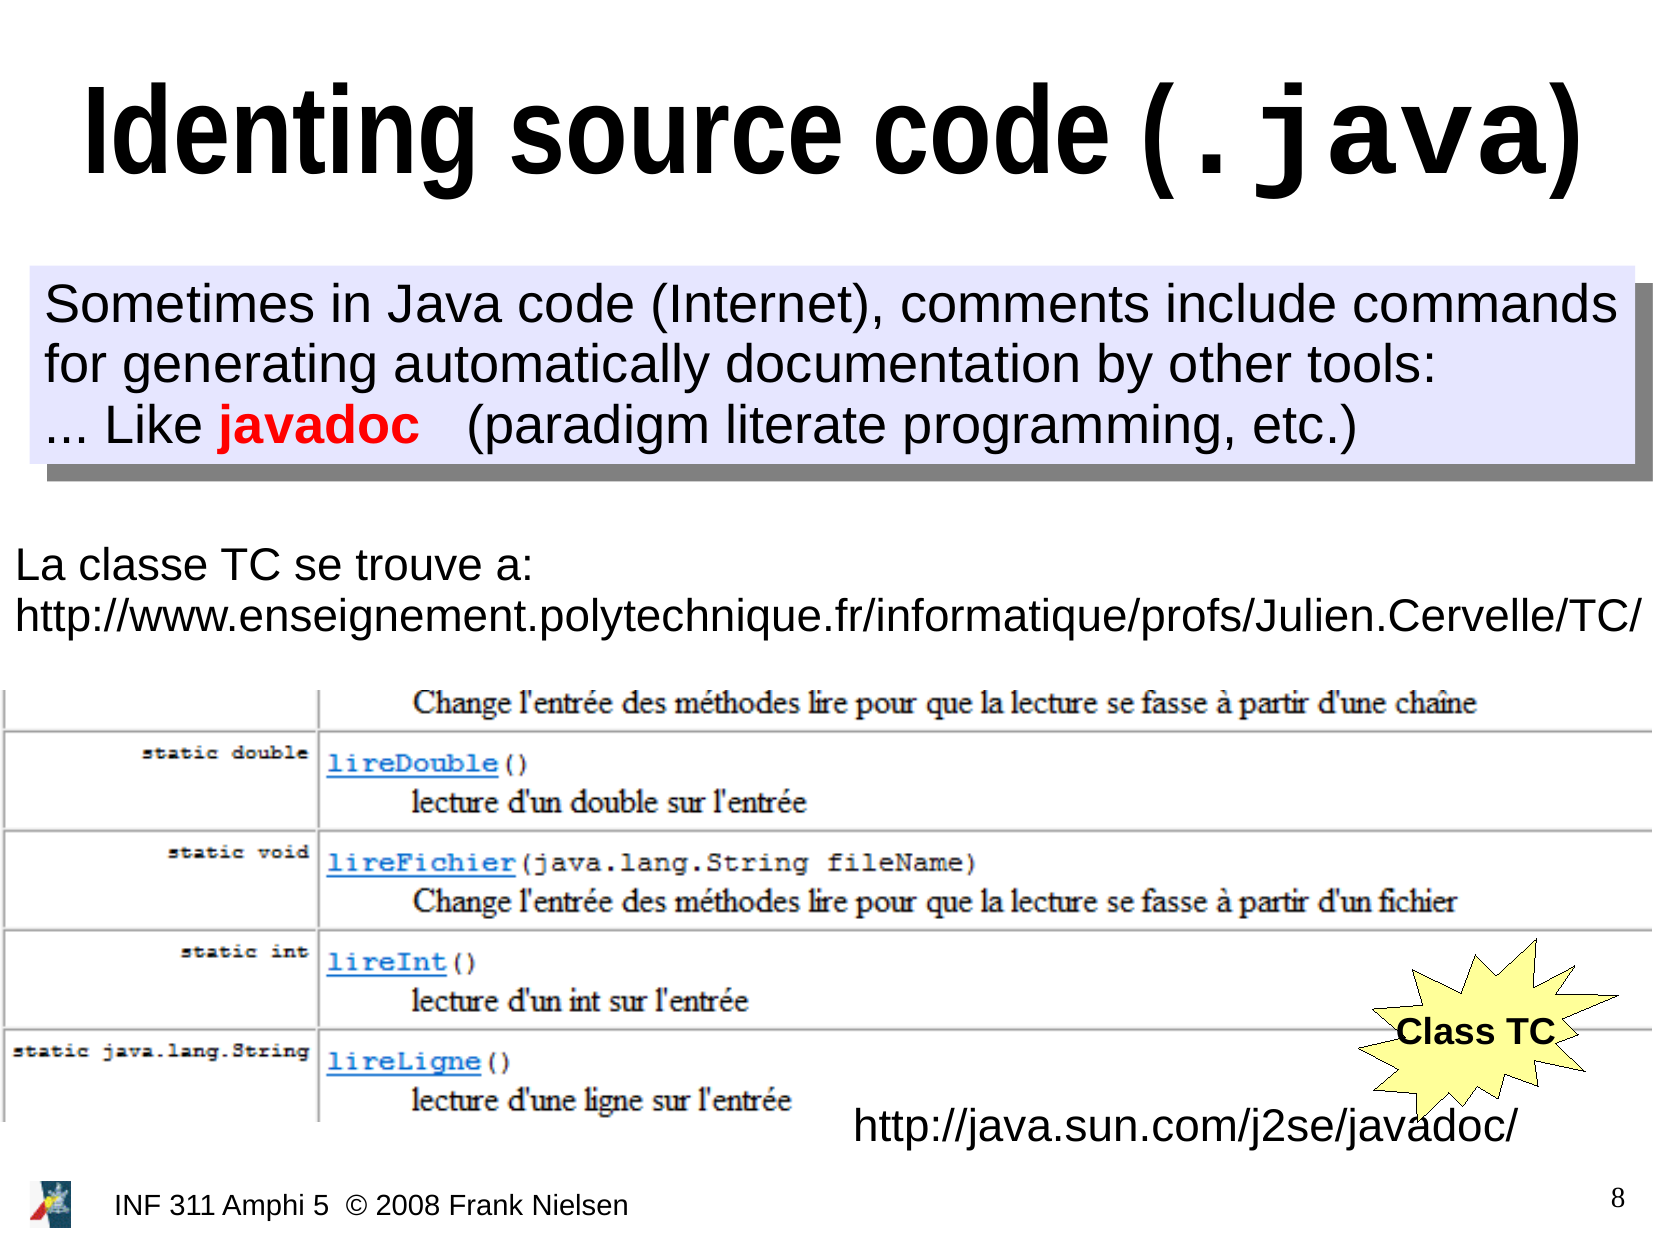

Identing source code (.java)
Sometimes in Java code (Internet), comments include commands
for generating automatically documentation by other tools:
... Like javadoc (paradigm literate programming, etc.)
La classe TC se trouve a:
http://www.enseignement.polytechnique.fr/informatique/profs/Julien.Cervelle/TC/
Class TC
http://java.sun.com/j2se/javadoc/